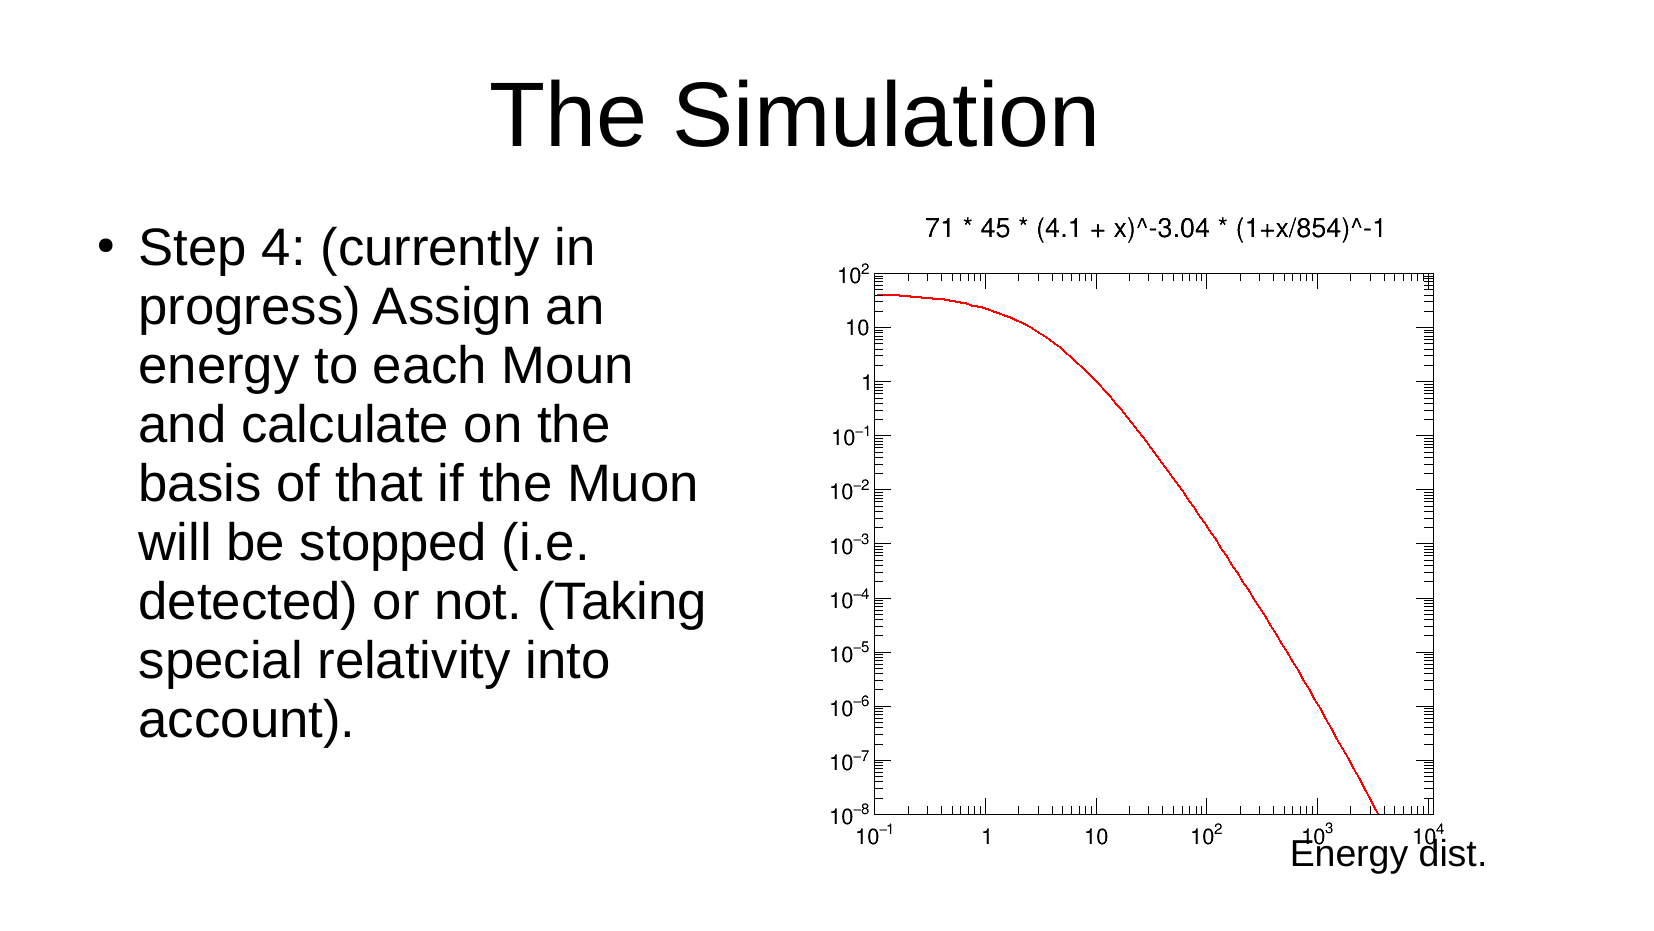

# The Simulation
Step 4: (currently in progress) Assign an energy to each Moun and calculate on the basis of that if the Muon will be stopped (i.e. detected) or not. (Taking special relativity into account).
Energy dist.